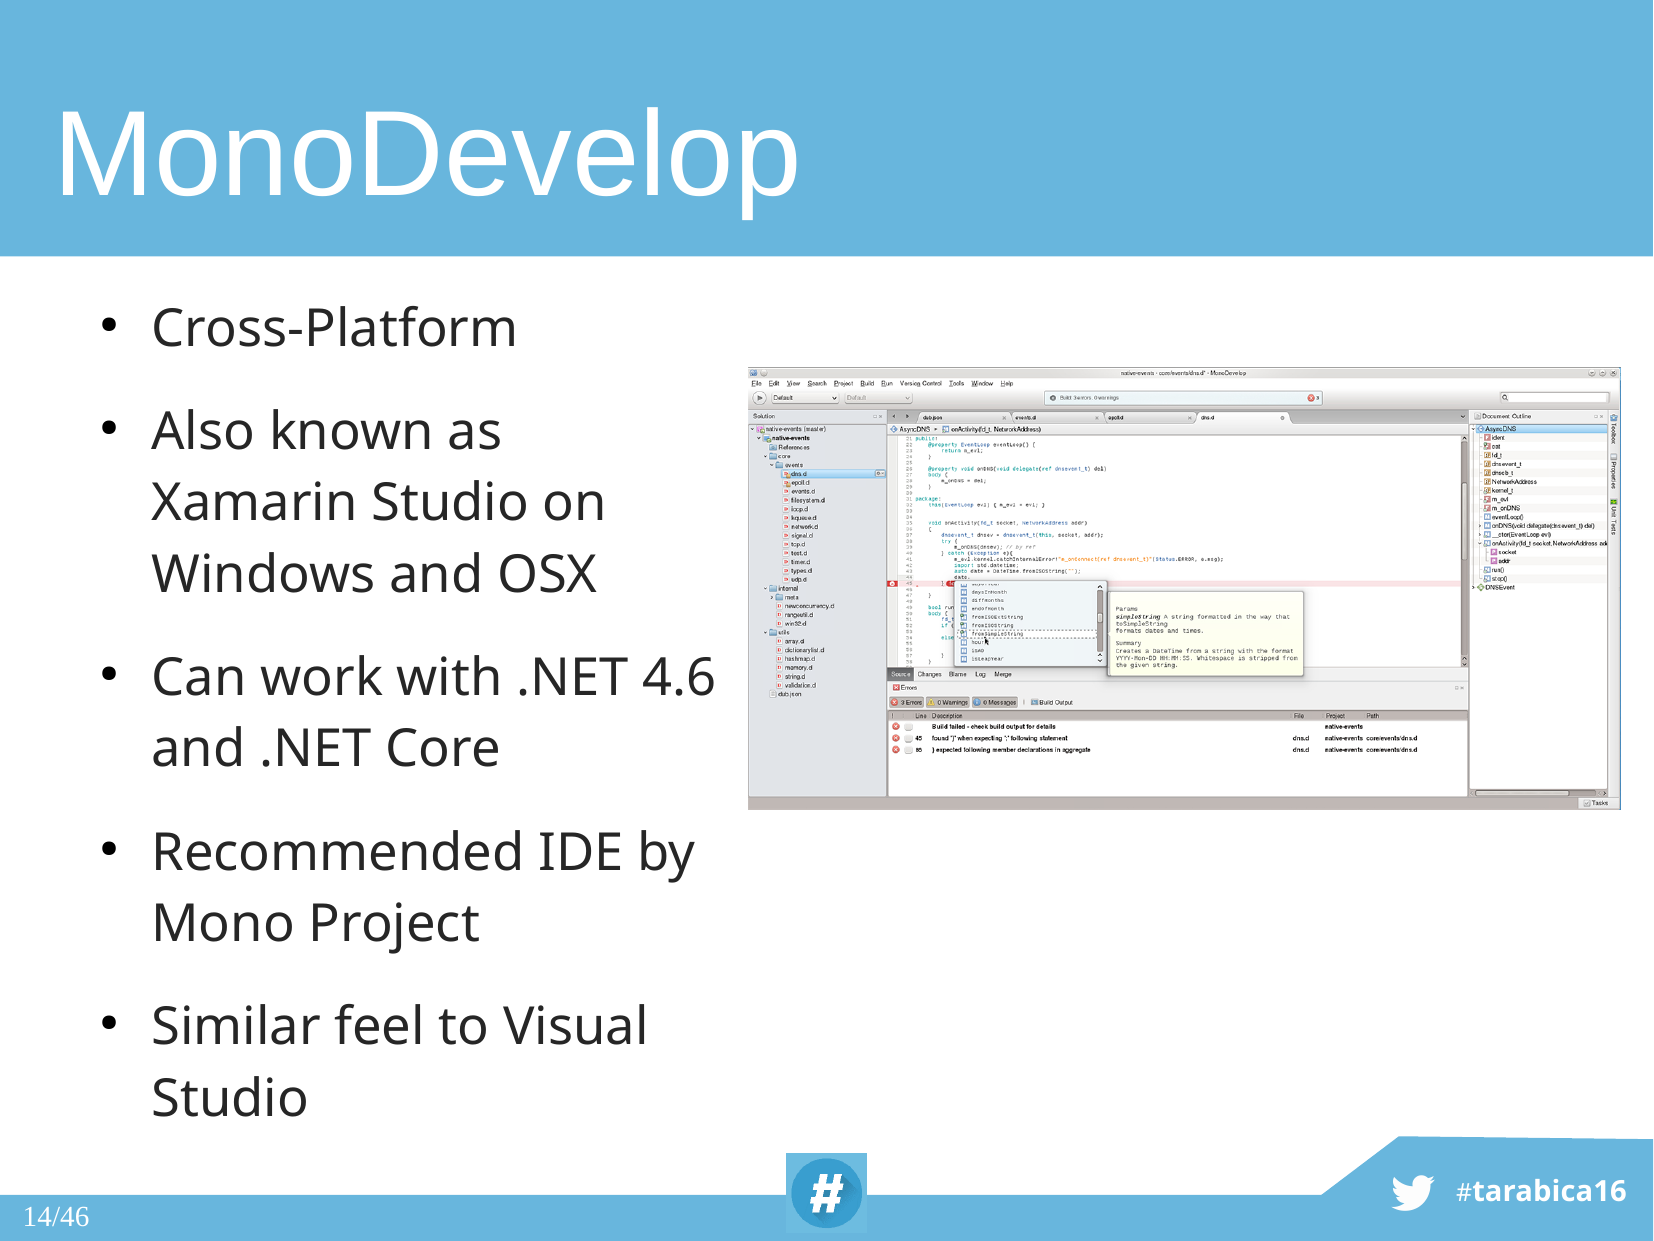

# MonoDevelop
Cross-Platform
Also known as Xamarin Studio on Windows and OSX
Can work with .NET 4.6 and .NET Core
Recommended IDE by Mono Project
Similar feel to Visual Studio
14